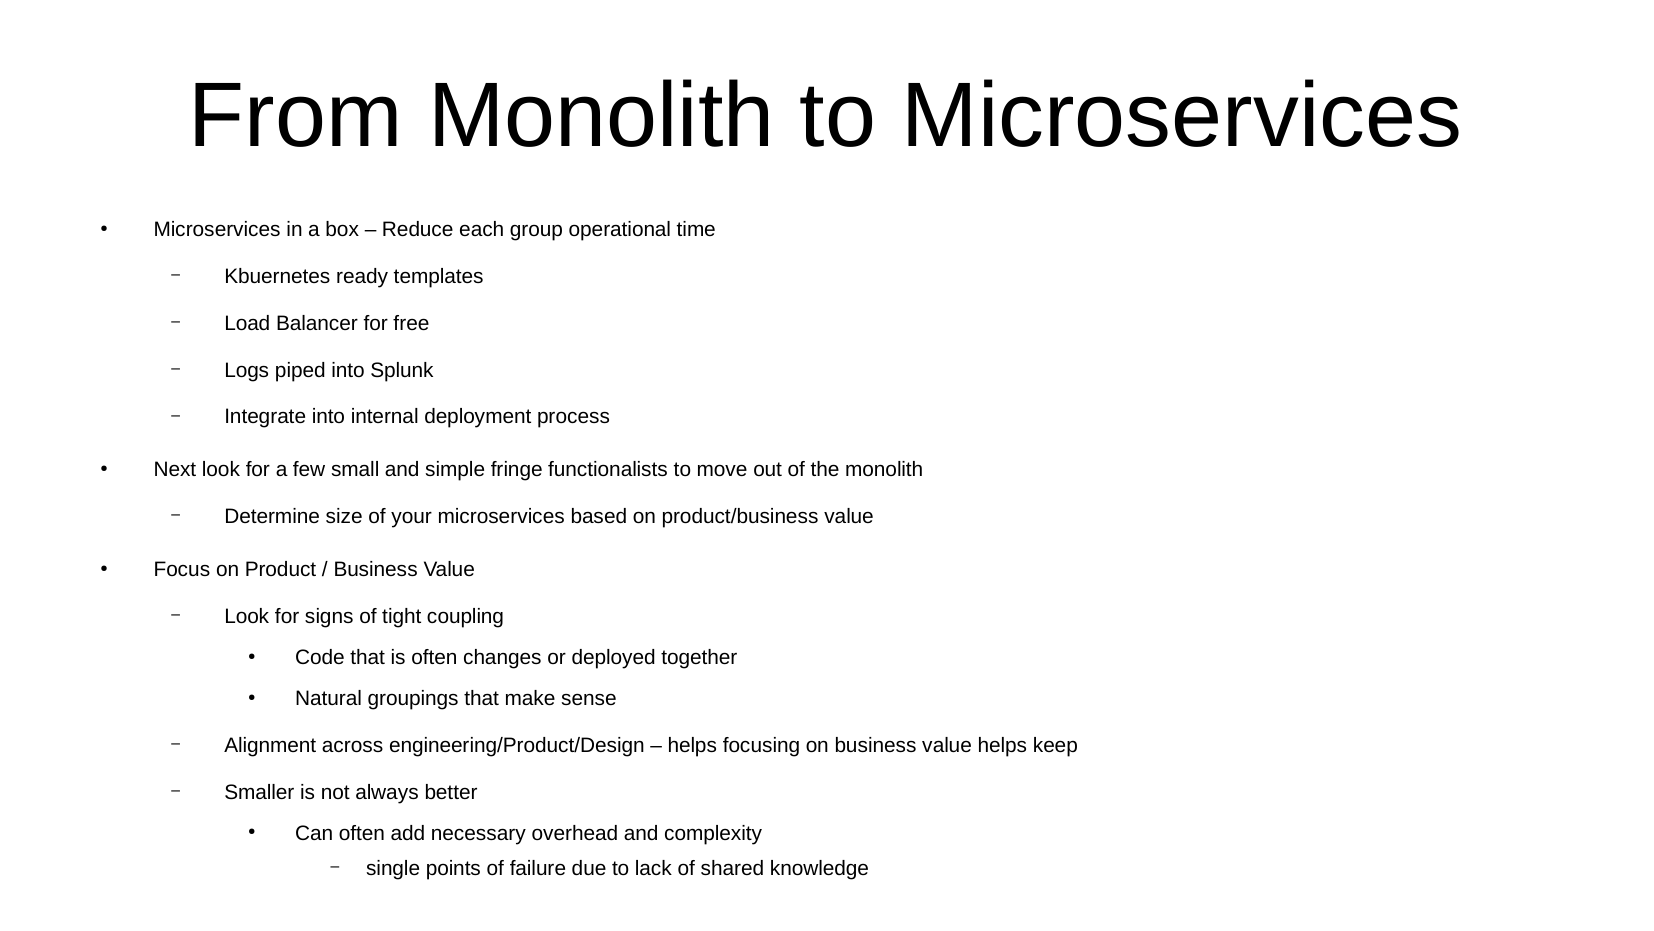

# From Monolith to Microservices
Microservices in a box – Reduce each group operational time
Kbuernetes ready templates
Load Balancer for free
Logs piped into Splunk
Integrate into internal deployment process
Next look for a few small and simple fringe functionalists to move out of the monolith
Determine size of your microservices based on product/business value
Focus on Product / Business Value
Look for signs of tight coupling
Code that is often changes or deployed together
Natural groupings that make sense
Alignment across engineering/Product/Design – helps focusing on business value helps keep
Smaller is not always better
Can often add necessary overhead and complexity
single points of failure due to lack of shared knowledge